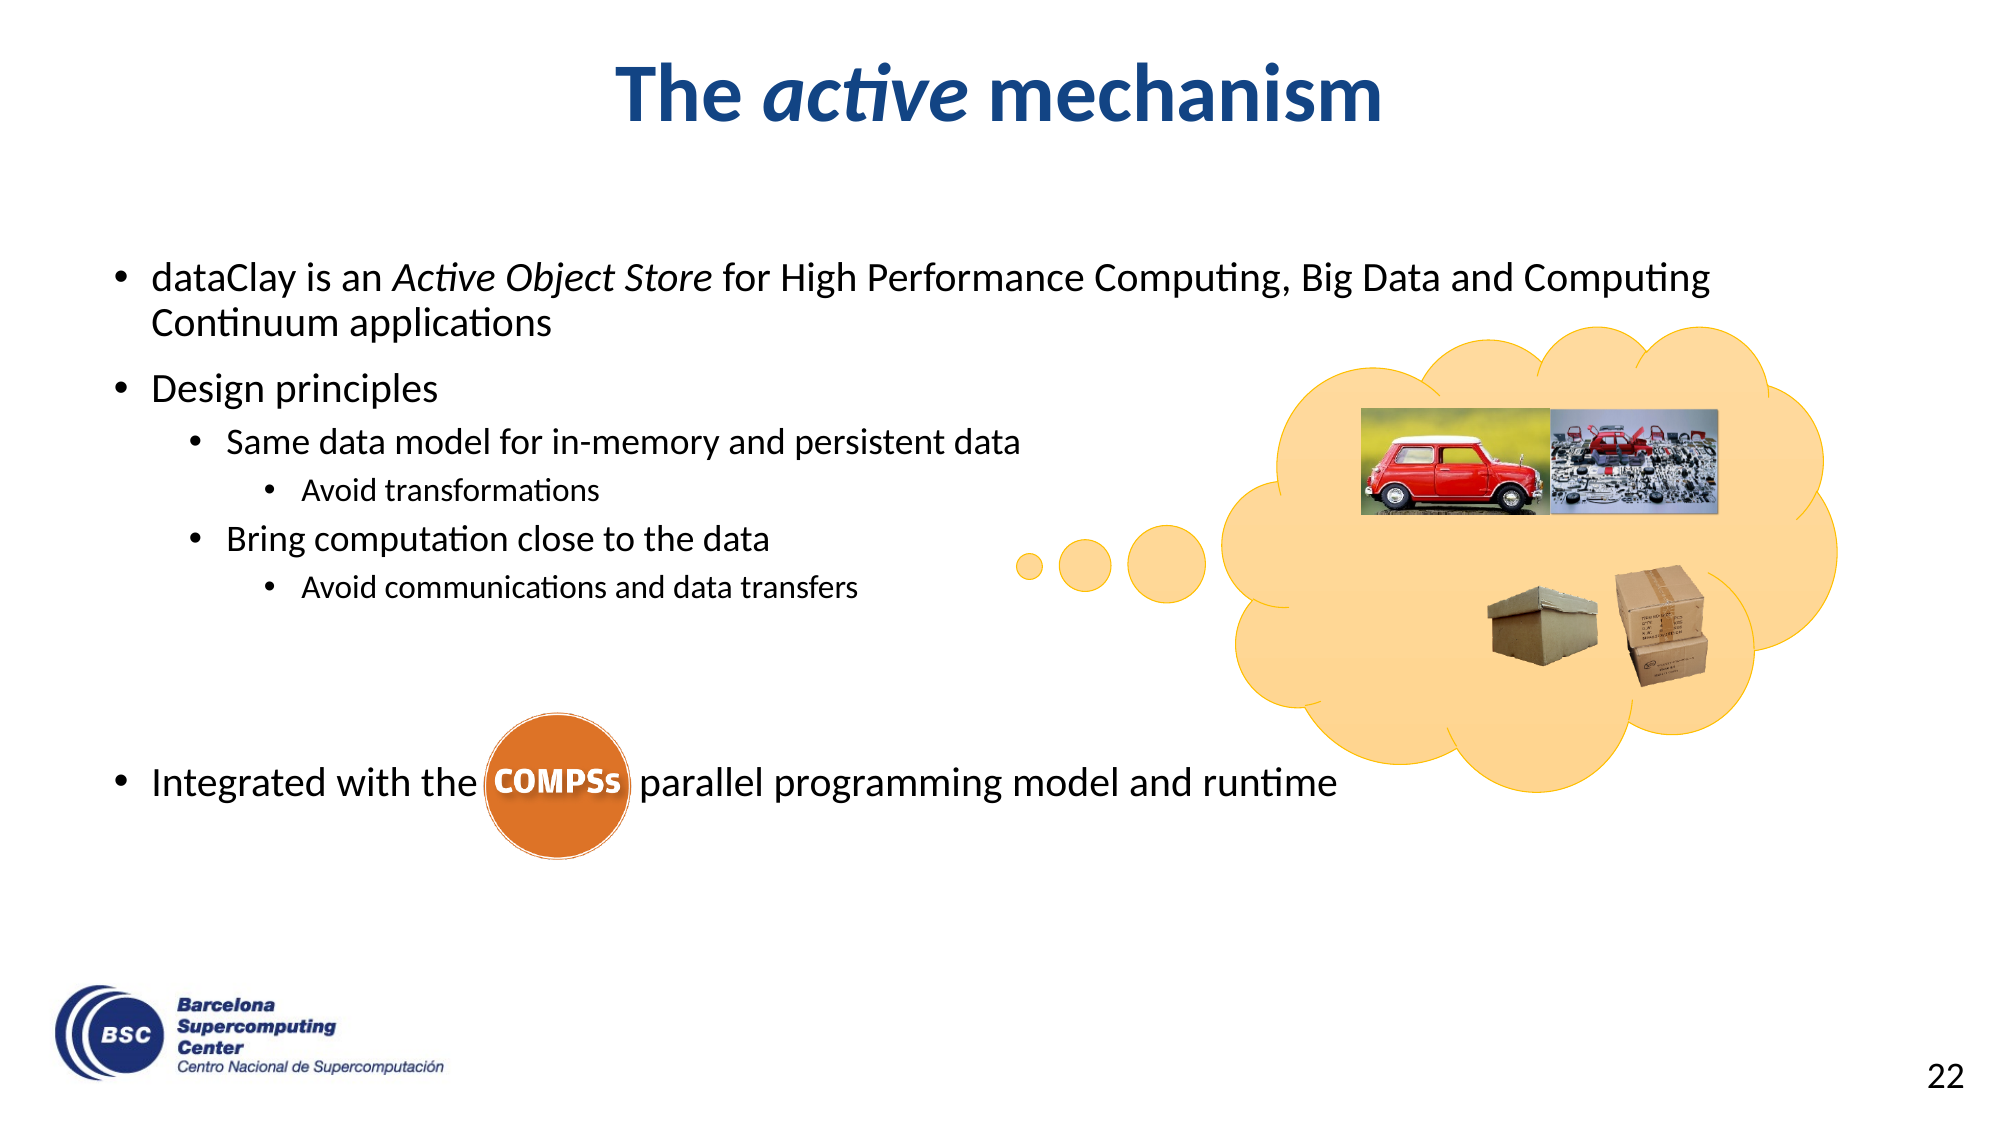

The active mechanism
# dataClay is an Active Object Store for High Performance Computing, Big Data and Computing Continuum applications
Design principles
Same data model for in-memory and persistent data
Avoid transformations
Bring computation close to the data
Avoid communications and data transfers
Integrated with the COMPSs parallel programming model and runtime